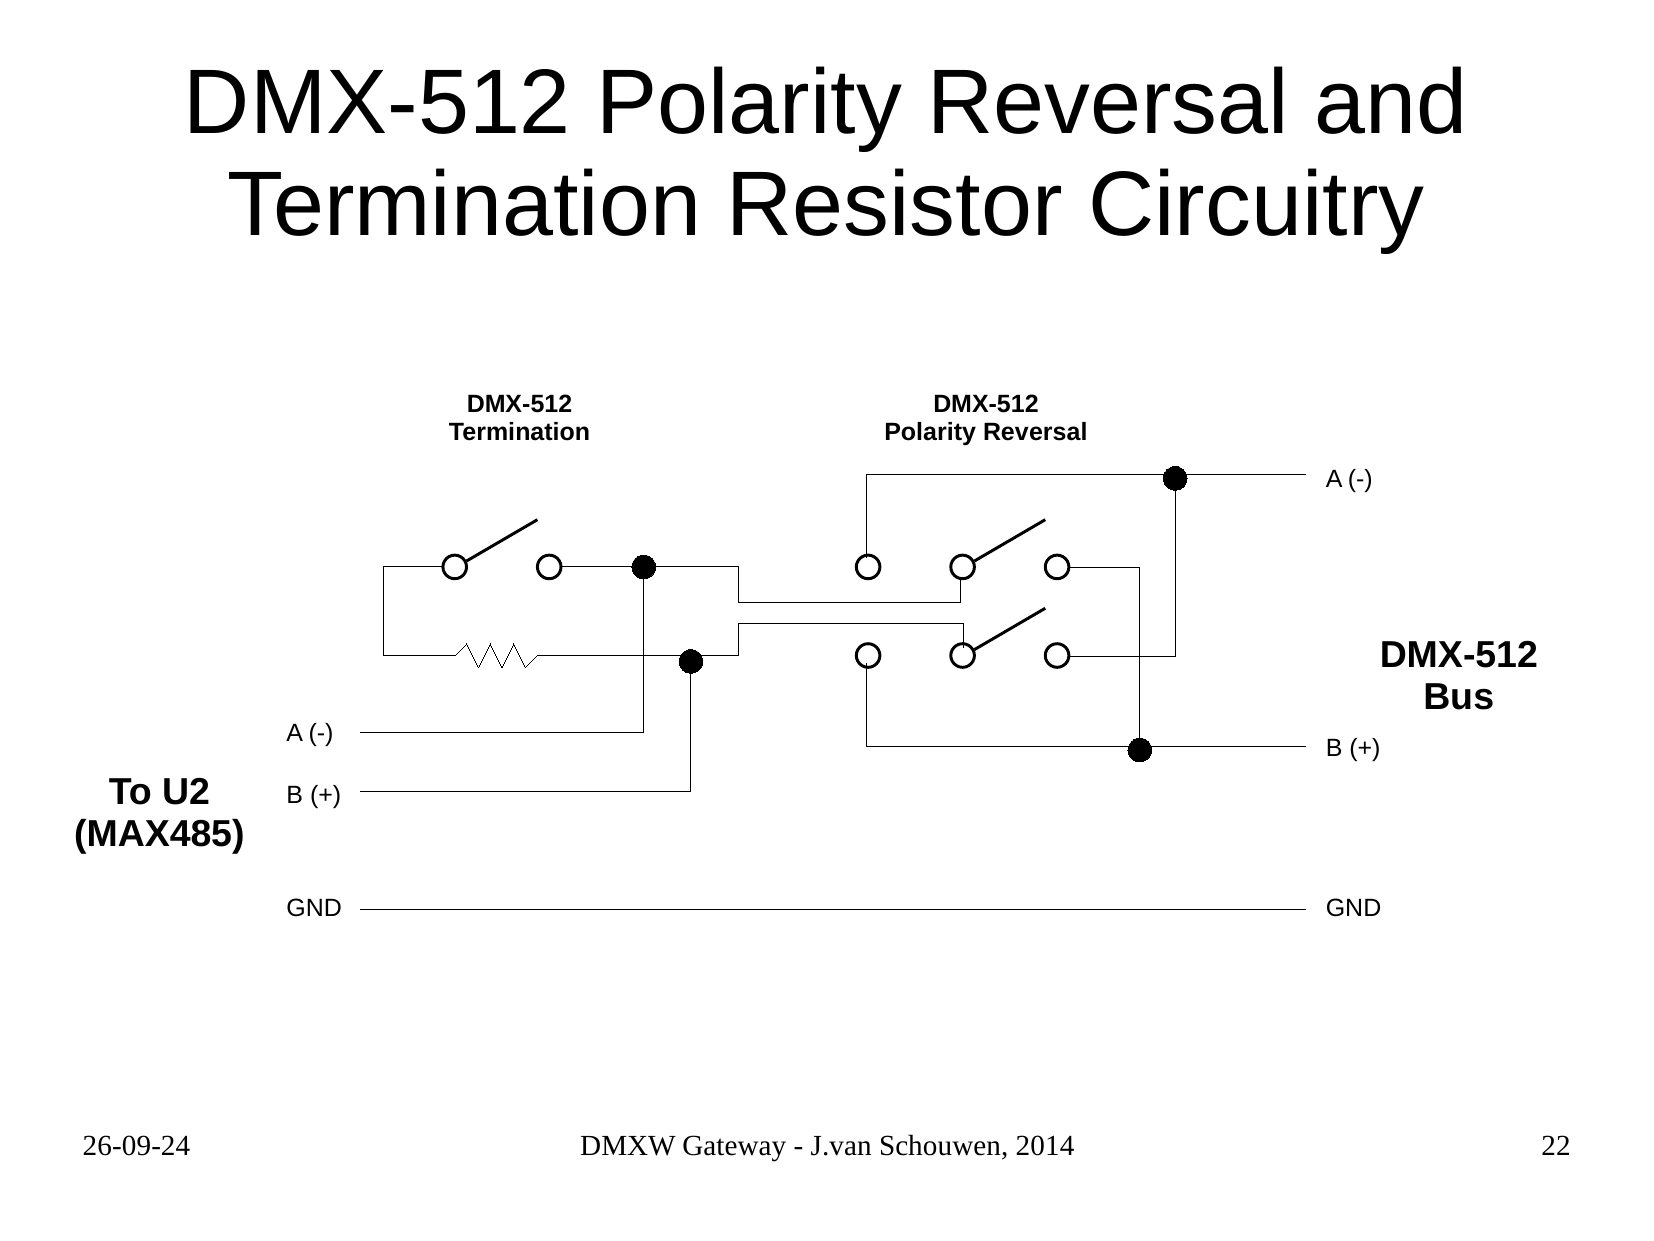

# DMX-512 Polarity Reversal and Termination Resistor Circuitry
DMX-512
Polarity Reversal
DMX-512
Termination
A (-)
DMX-512
Bus
A (-)
B (+)
To U2 (MAX485)
B (+)
GND
GND
DMXW Gateway - J.van Schouwen, 2014
22